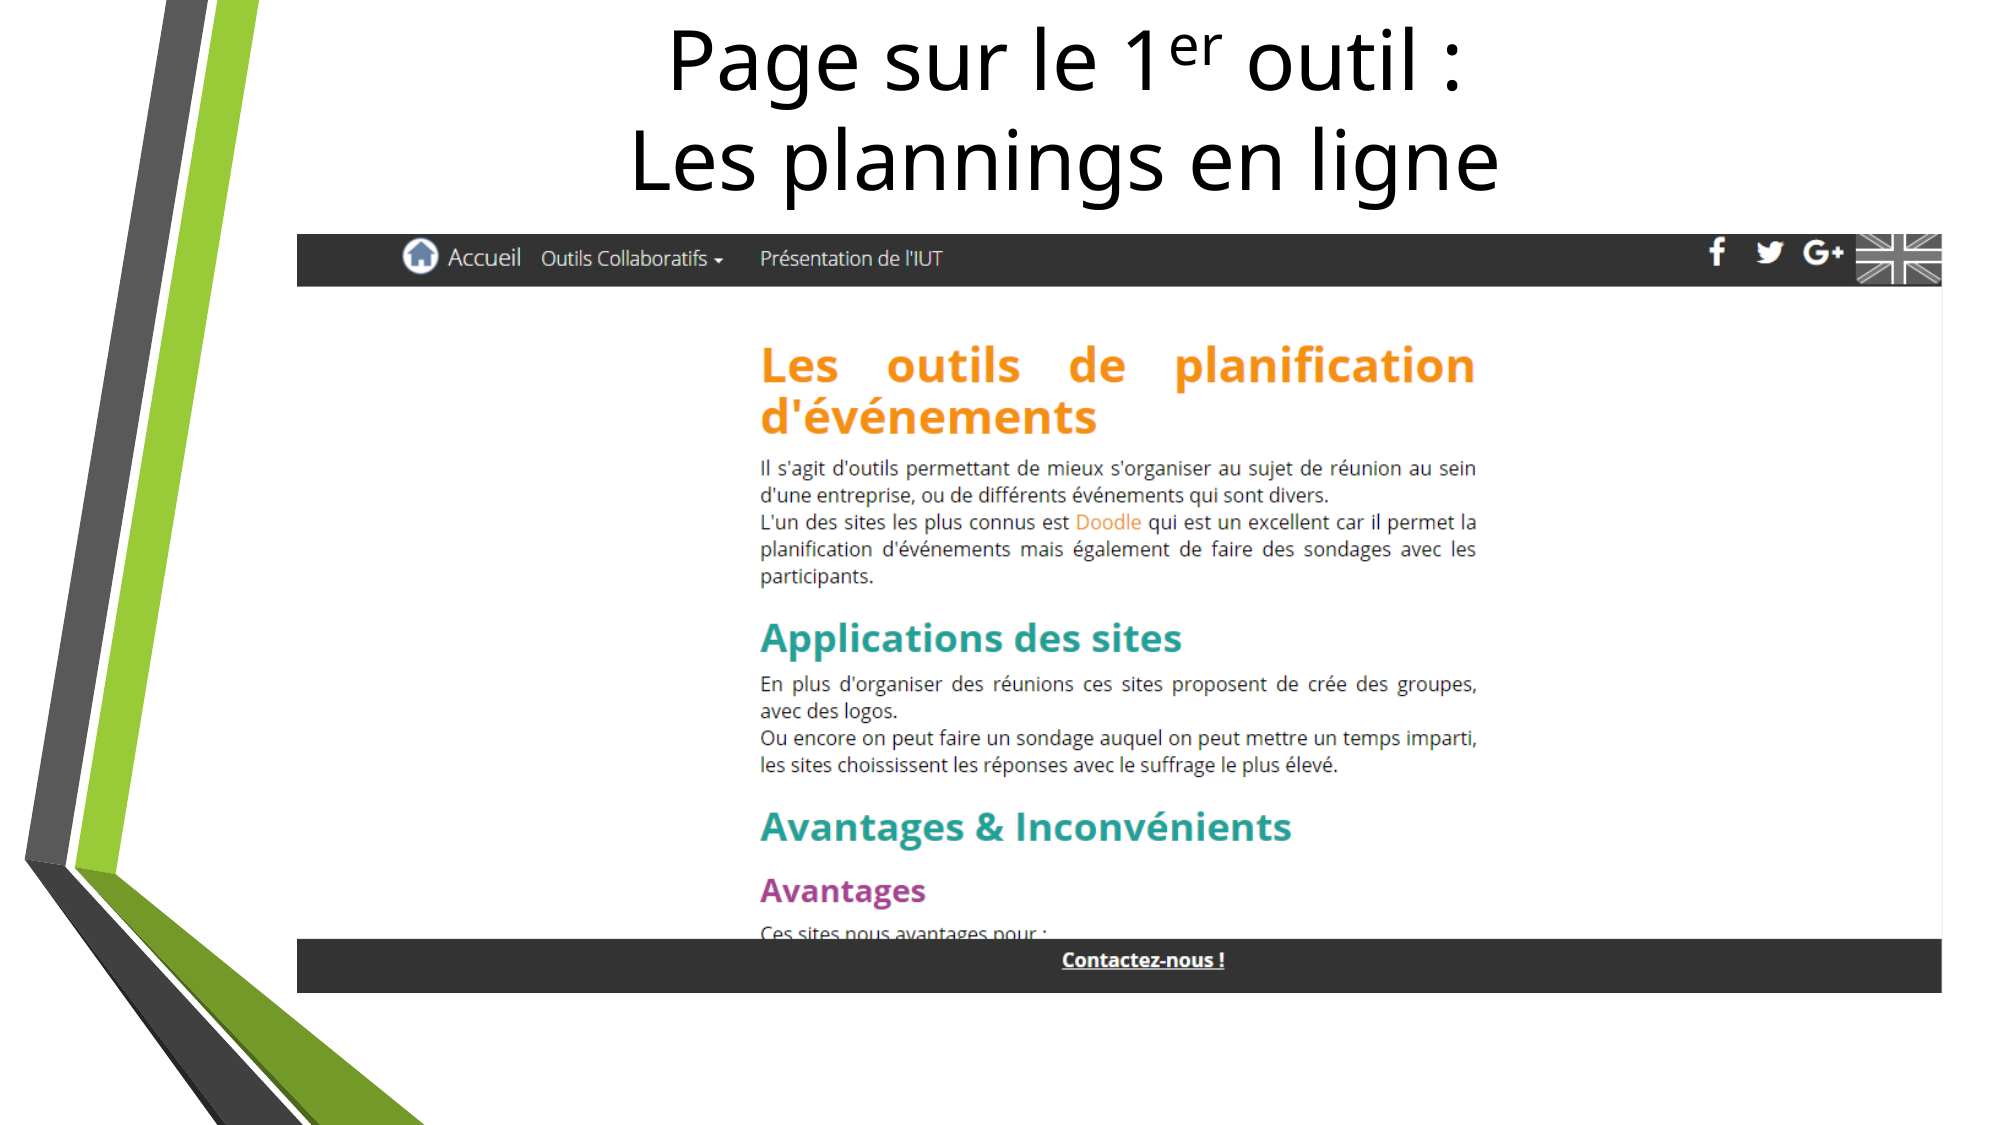

# Page sur le 1er outil : Les plannings en ligne